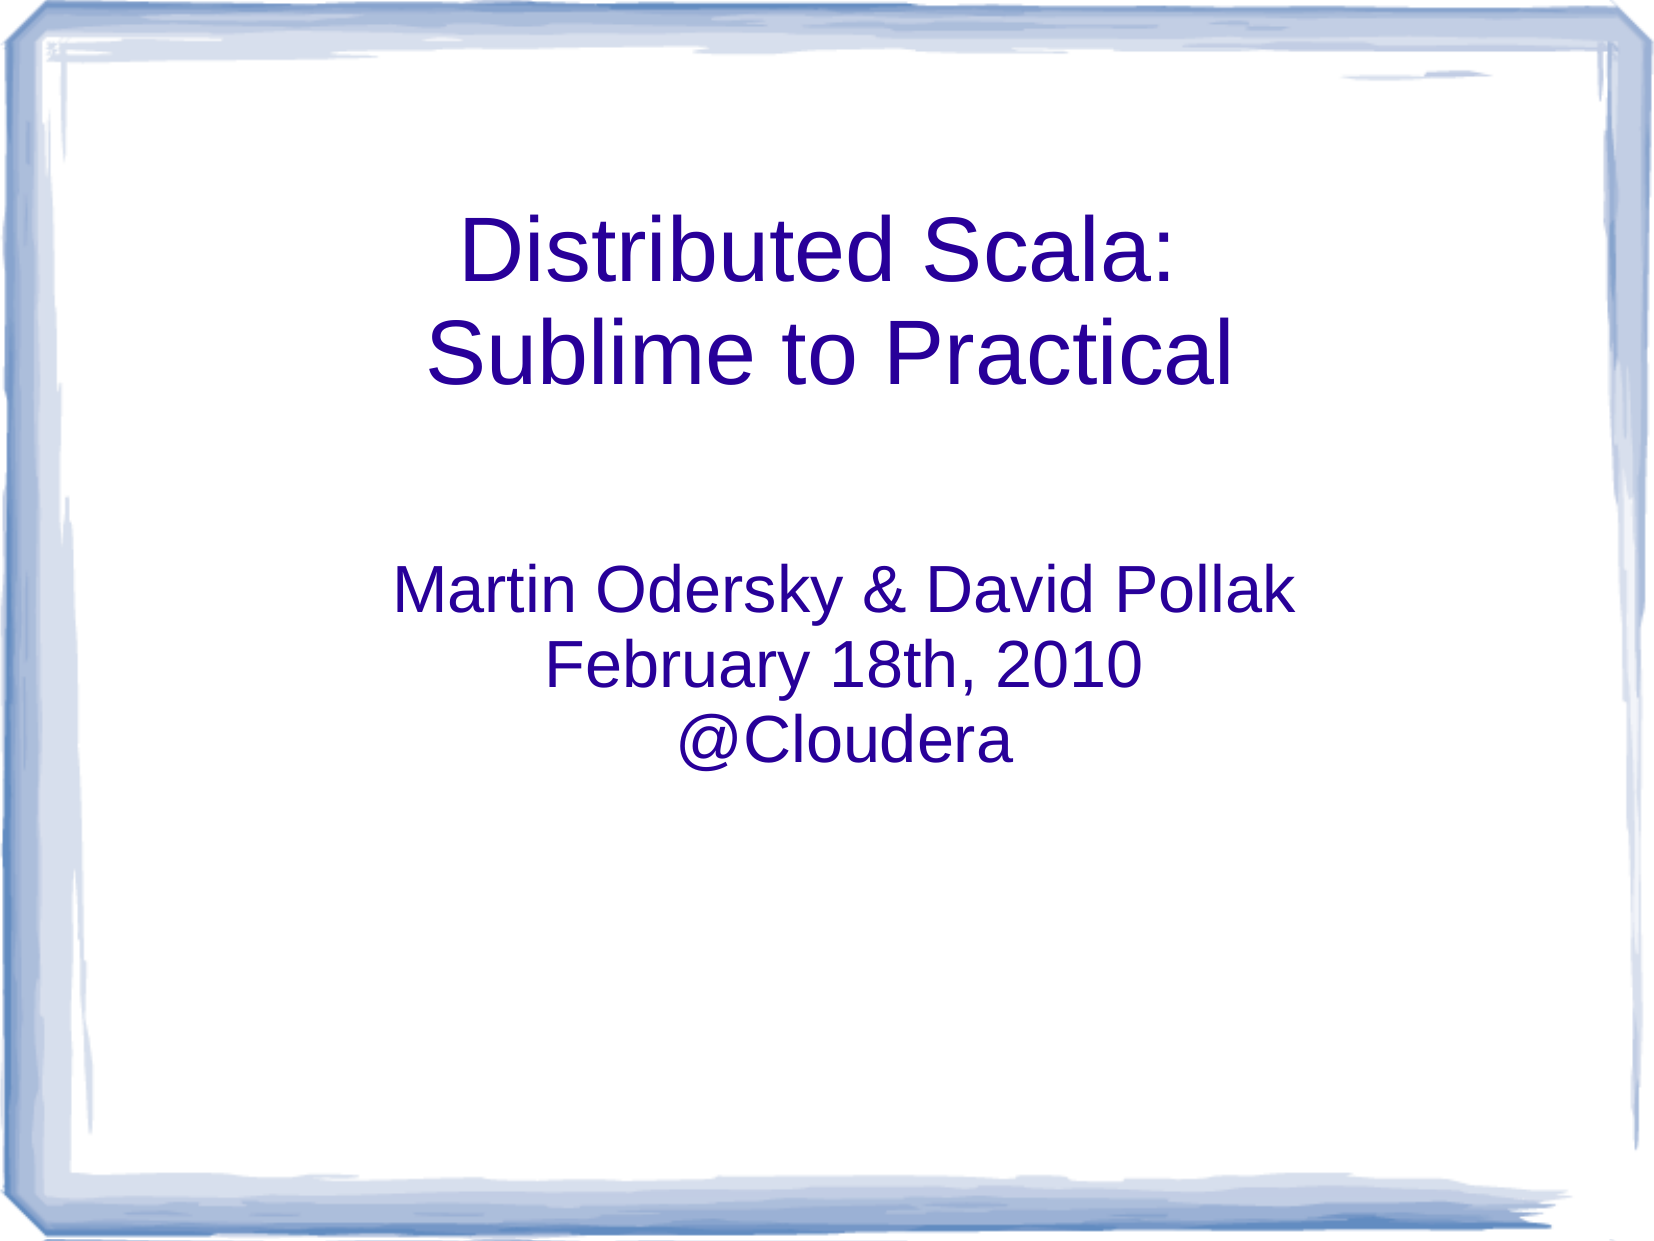

# Distributed Scala: Sublime to Practical
Martin Odersky & David Pollak
February 18th, 2010
@Cloudera